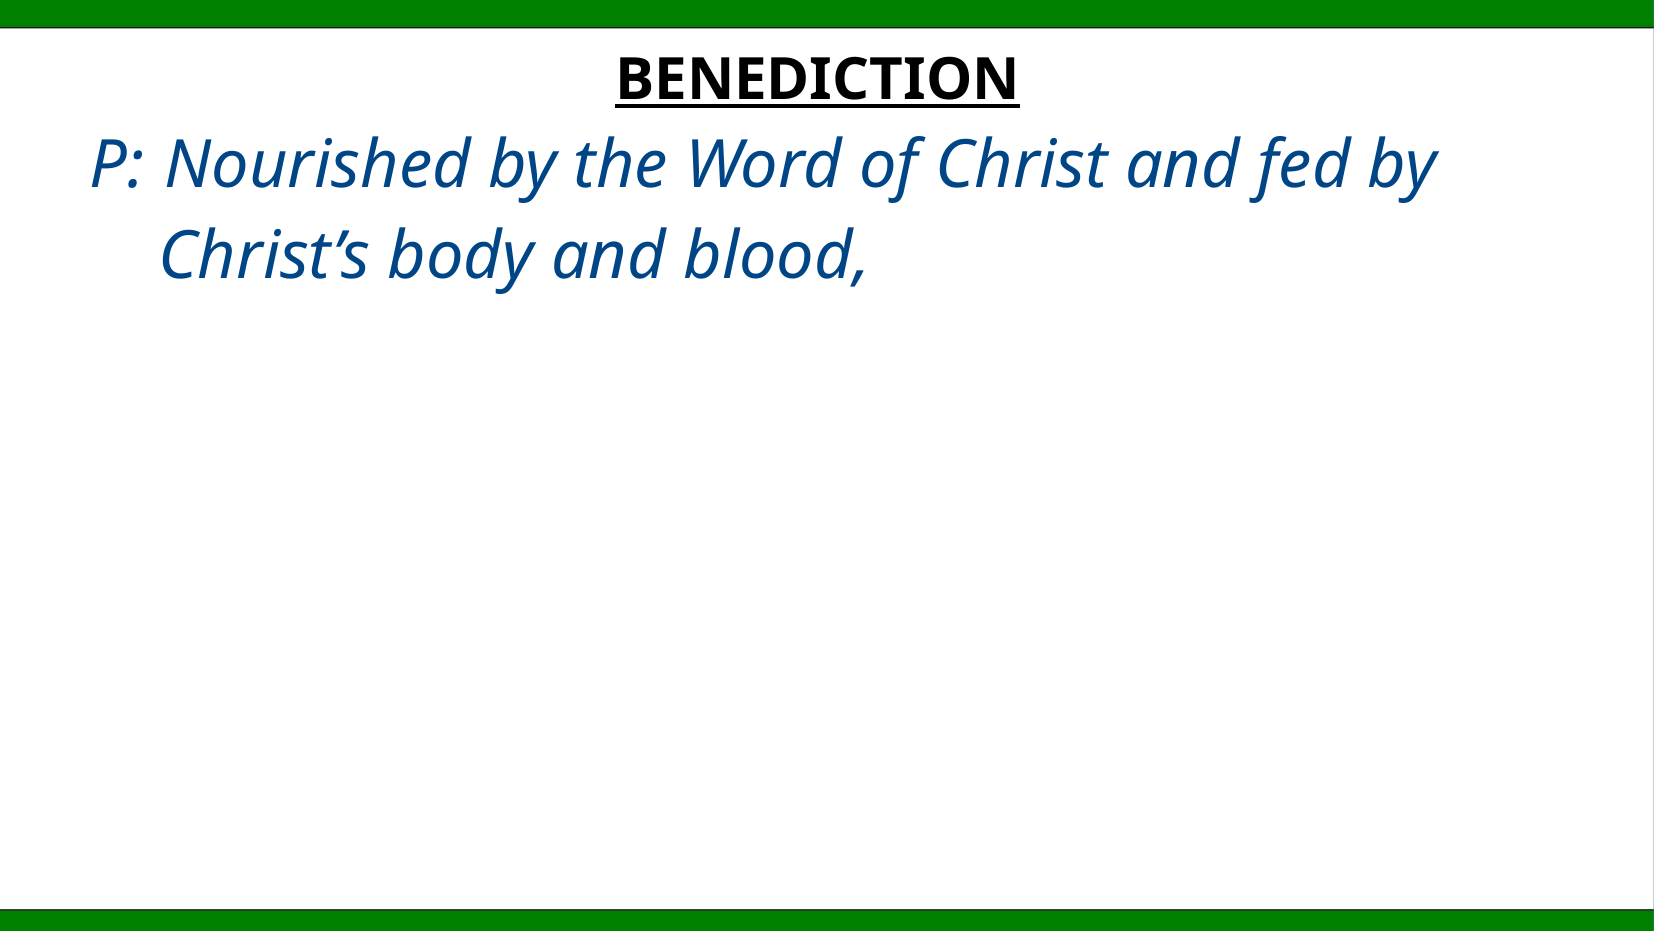

BENEDICTION
P:	Nourished by the Word of Christ and fed by
 Christ’s body and blood,